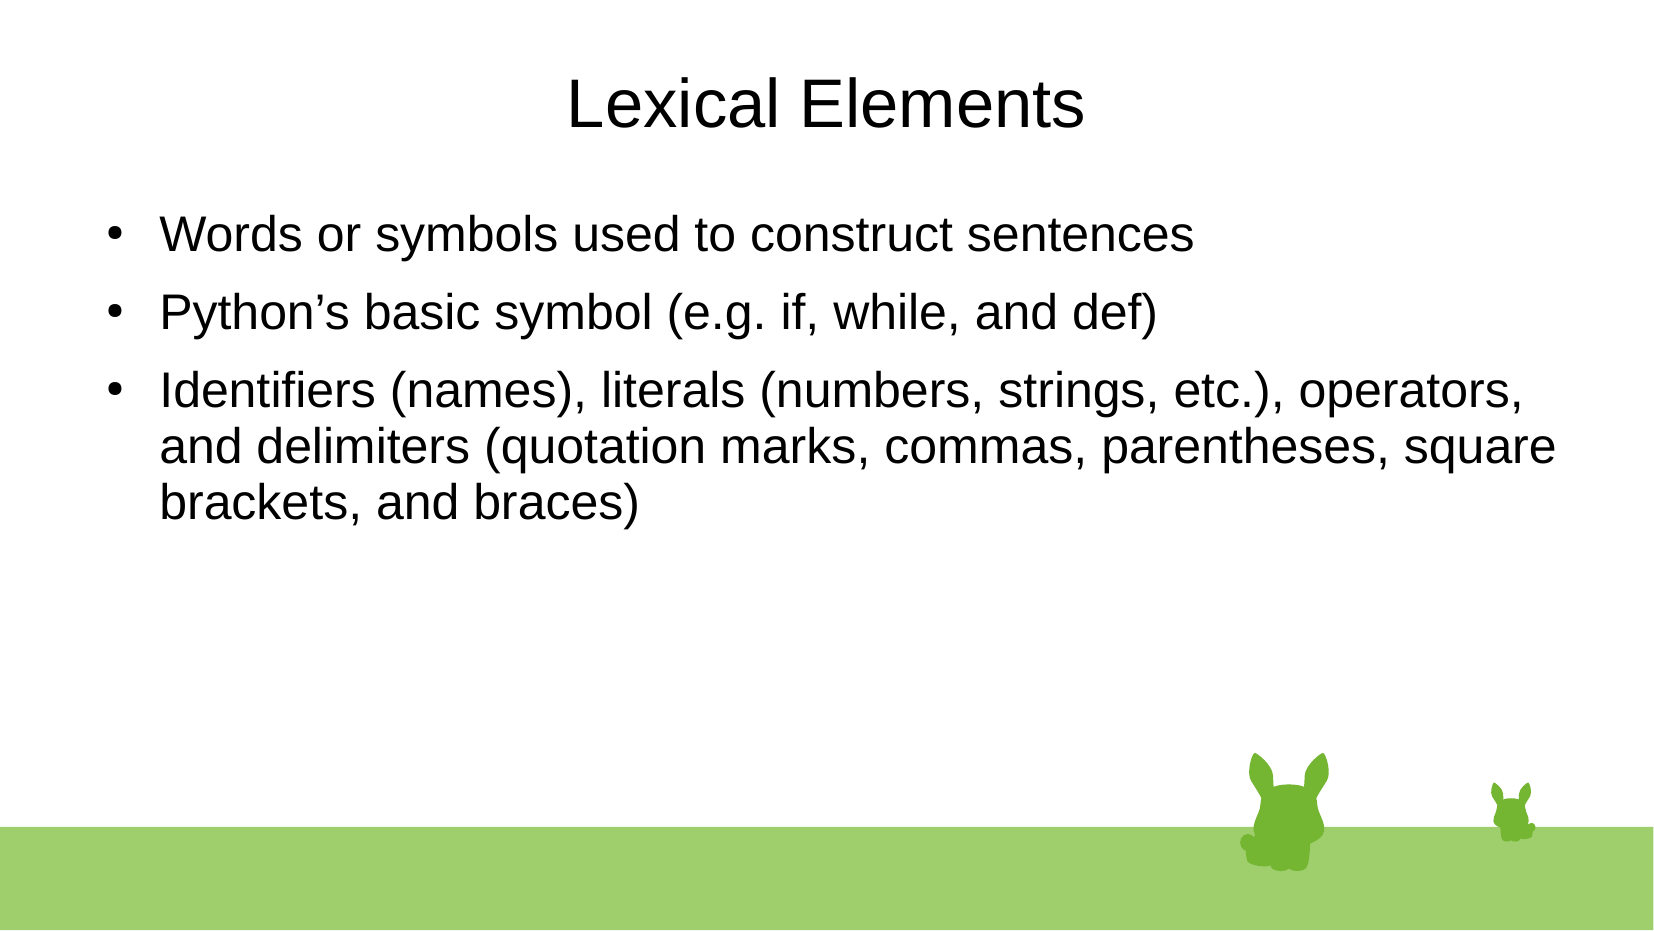

# Lexical Elements
Words or symbols used to construct sentences
Python’s basic symbol (e.g. if, while, and def)
Identifiers (names), literals (numbers, strings, etc.), operators, and delimiters (quotation marks, commas, parentheses, square brackets, and braces)